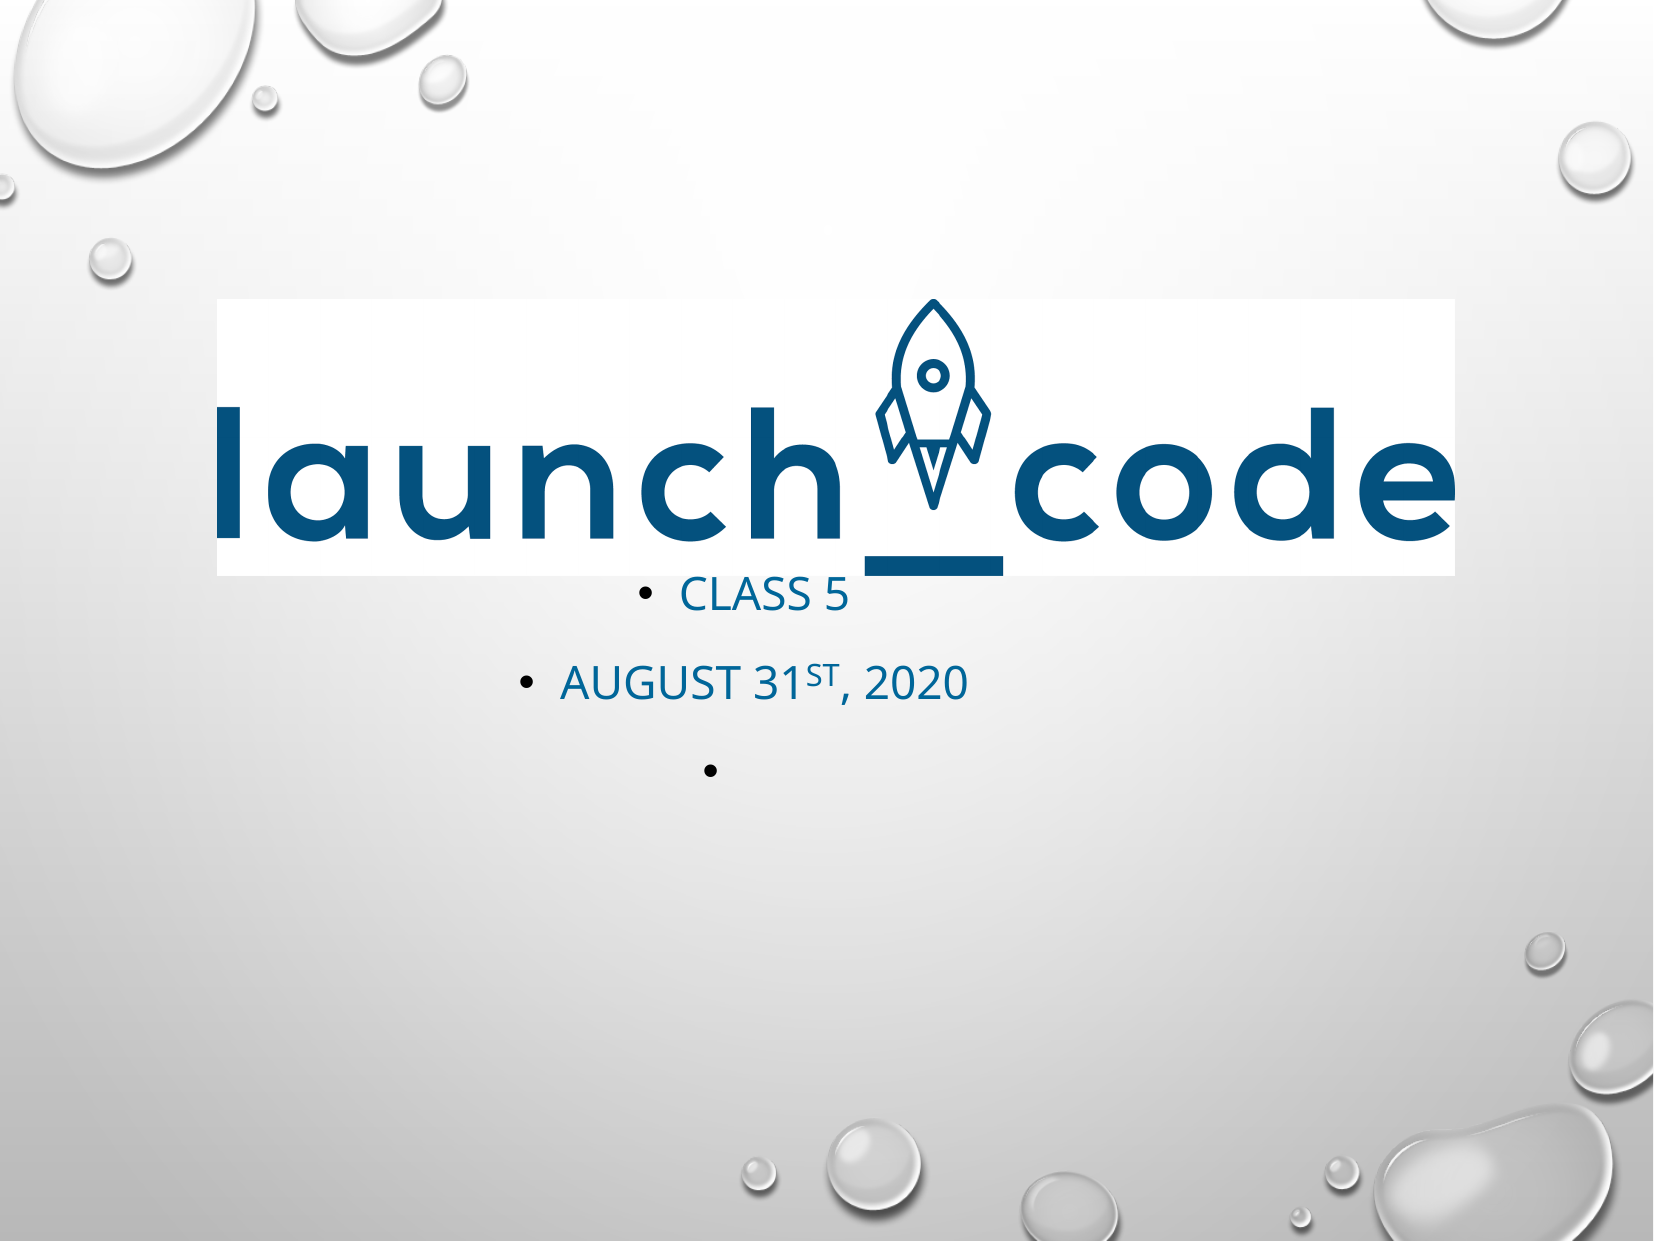

# Codergirl – WebDev Unit
Class 5
August 31st, 2020